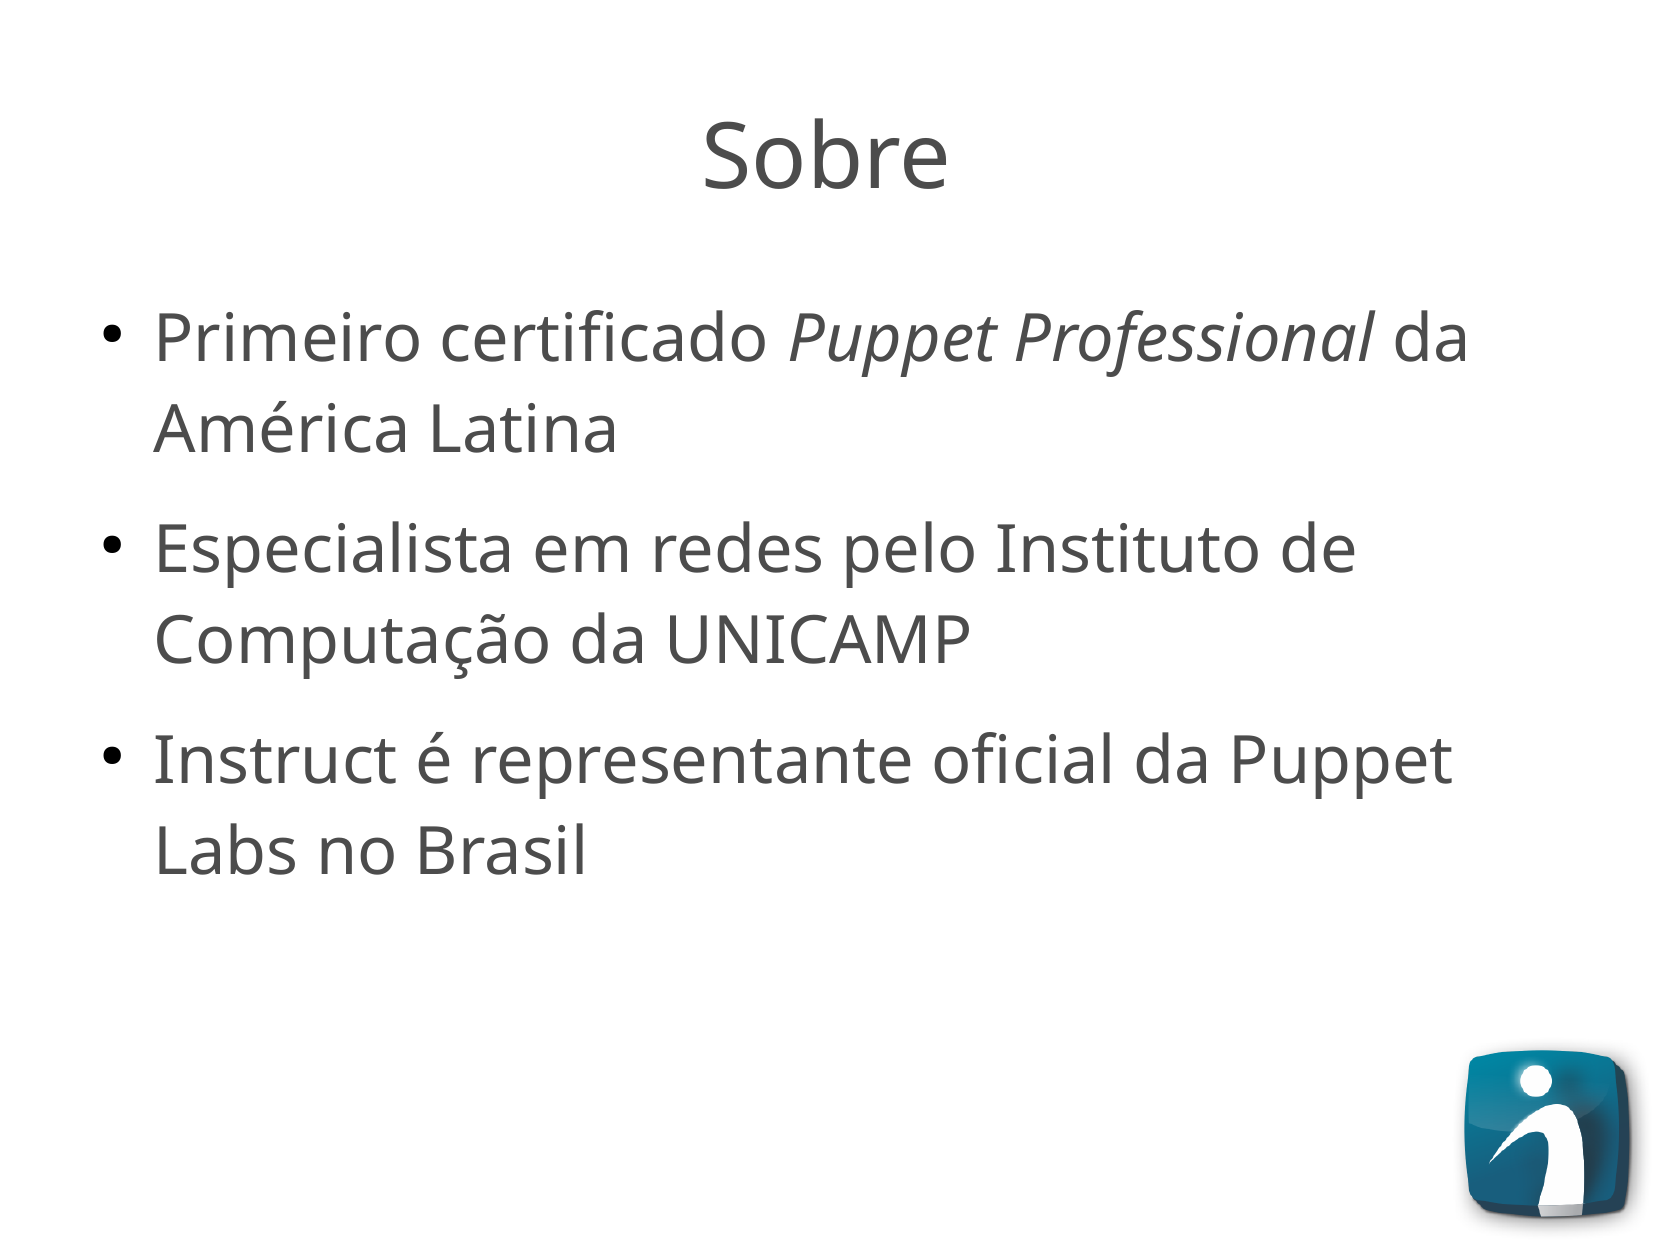

# Sobre
Primeiro certificado Puppet Professional da América Latina
Especialista em redes pelo Instituto de Computação da UNICAMP
Instruct é representante oficial da Puppet Labs no Brasil